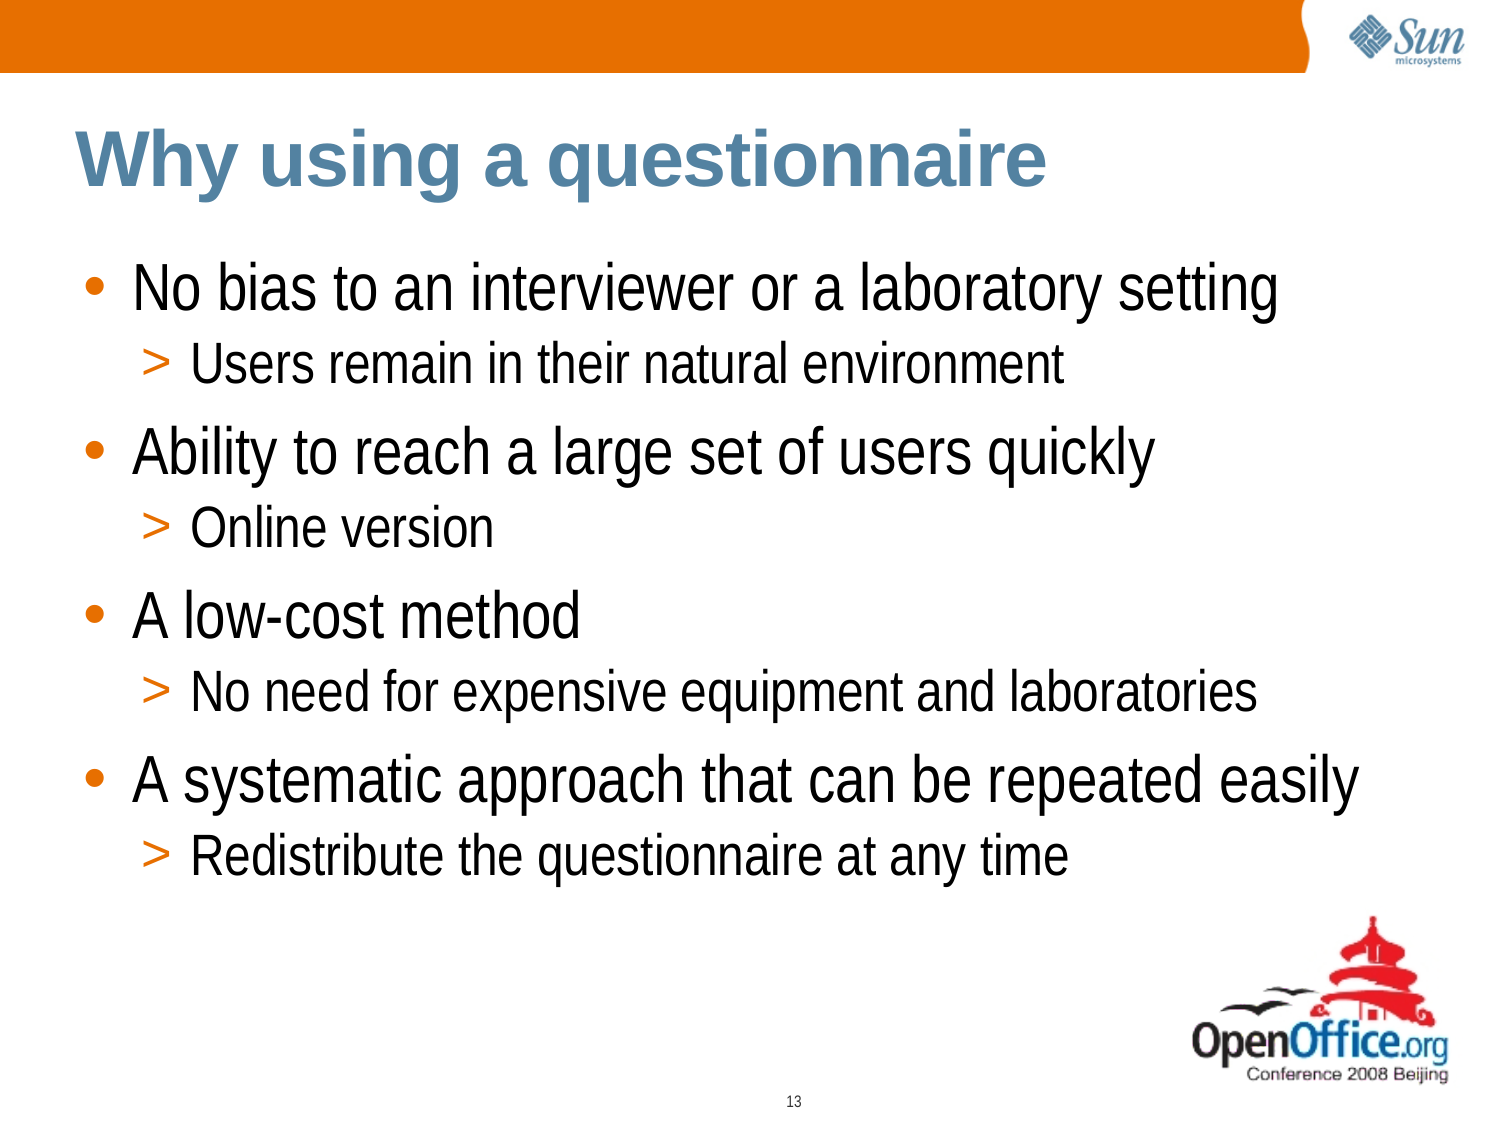

# Why using a questionnaire
No bias to an interviewer or a laboratory setting
Users remain in their natural environment
Ability to reach a large set of users quickly
Online version
A low-cost method
No need for expensive equipment and laboratories
A systematic approach that can be repeated easily
Redistribute the questionnaire at any time